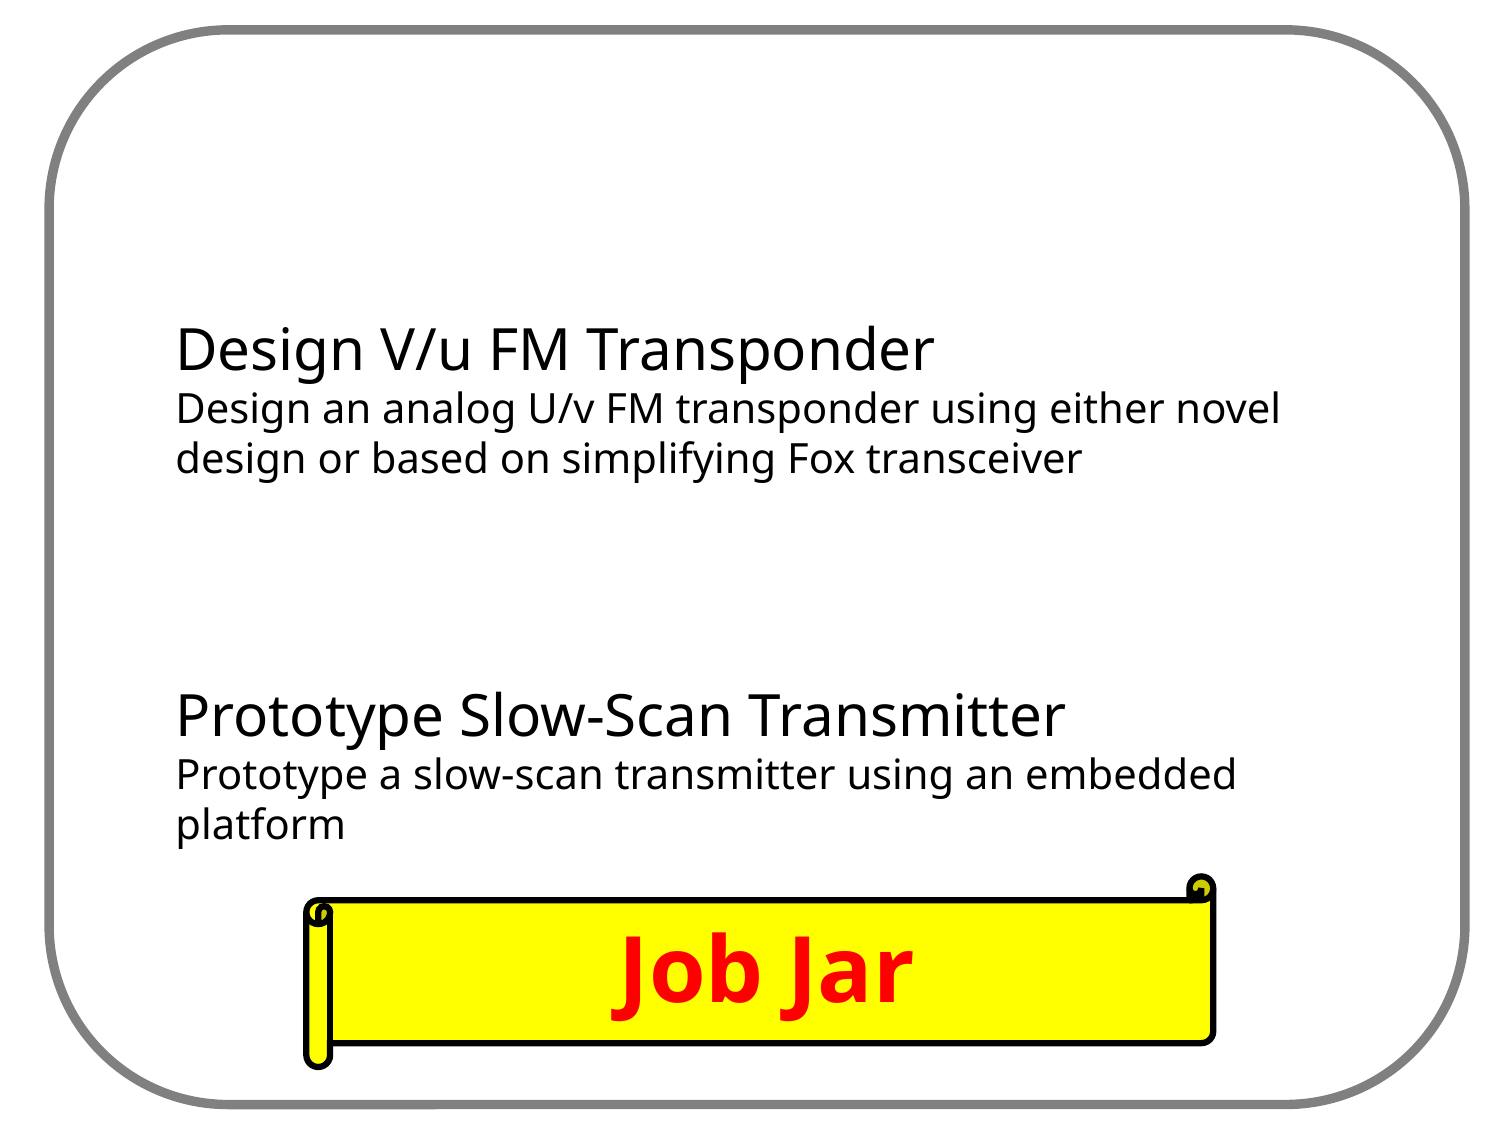

Design V/u FM Transponder
Design an analog U/v FM transponder using either novel design or based on simplifying Fox transceiver
Prototype Slow-Scan Transmitter
Prototype a slow-scan transmitter using an embedded platform
Job Jar